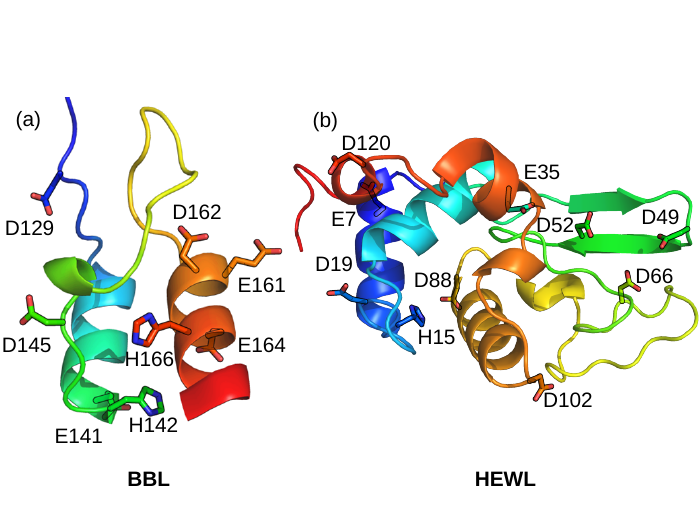

(a)
(b)
D120
E35
D162
D49
E7
D52
D129
D19
D66
D88
E161
H15
D145
E164
H166
D102
H142
E141
BBL
HEWL